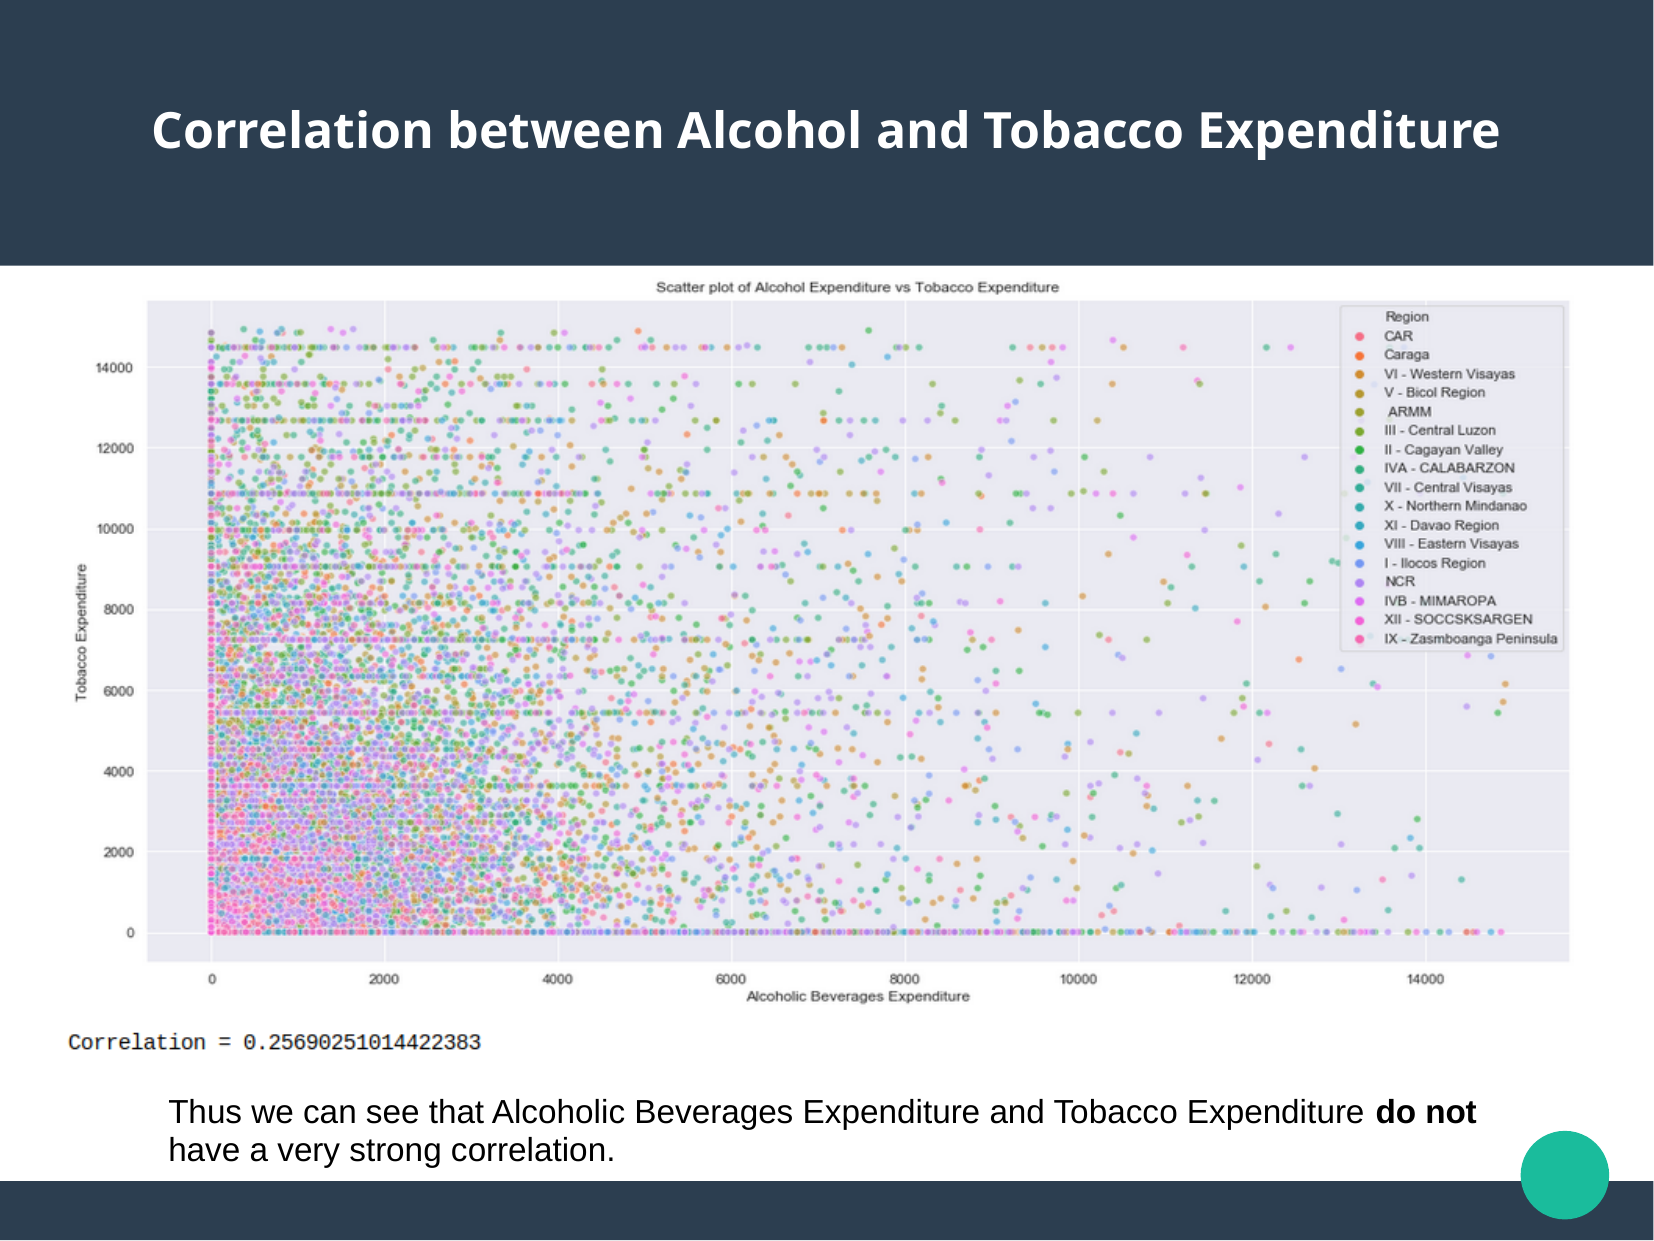

Correlation between Alcohol and Tobacco Expenditure
Thus we can see that Alcoholic Beverages Expenditure and Tobacco Expenditure do not have a very strong correlation.